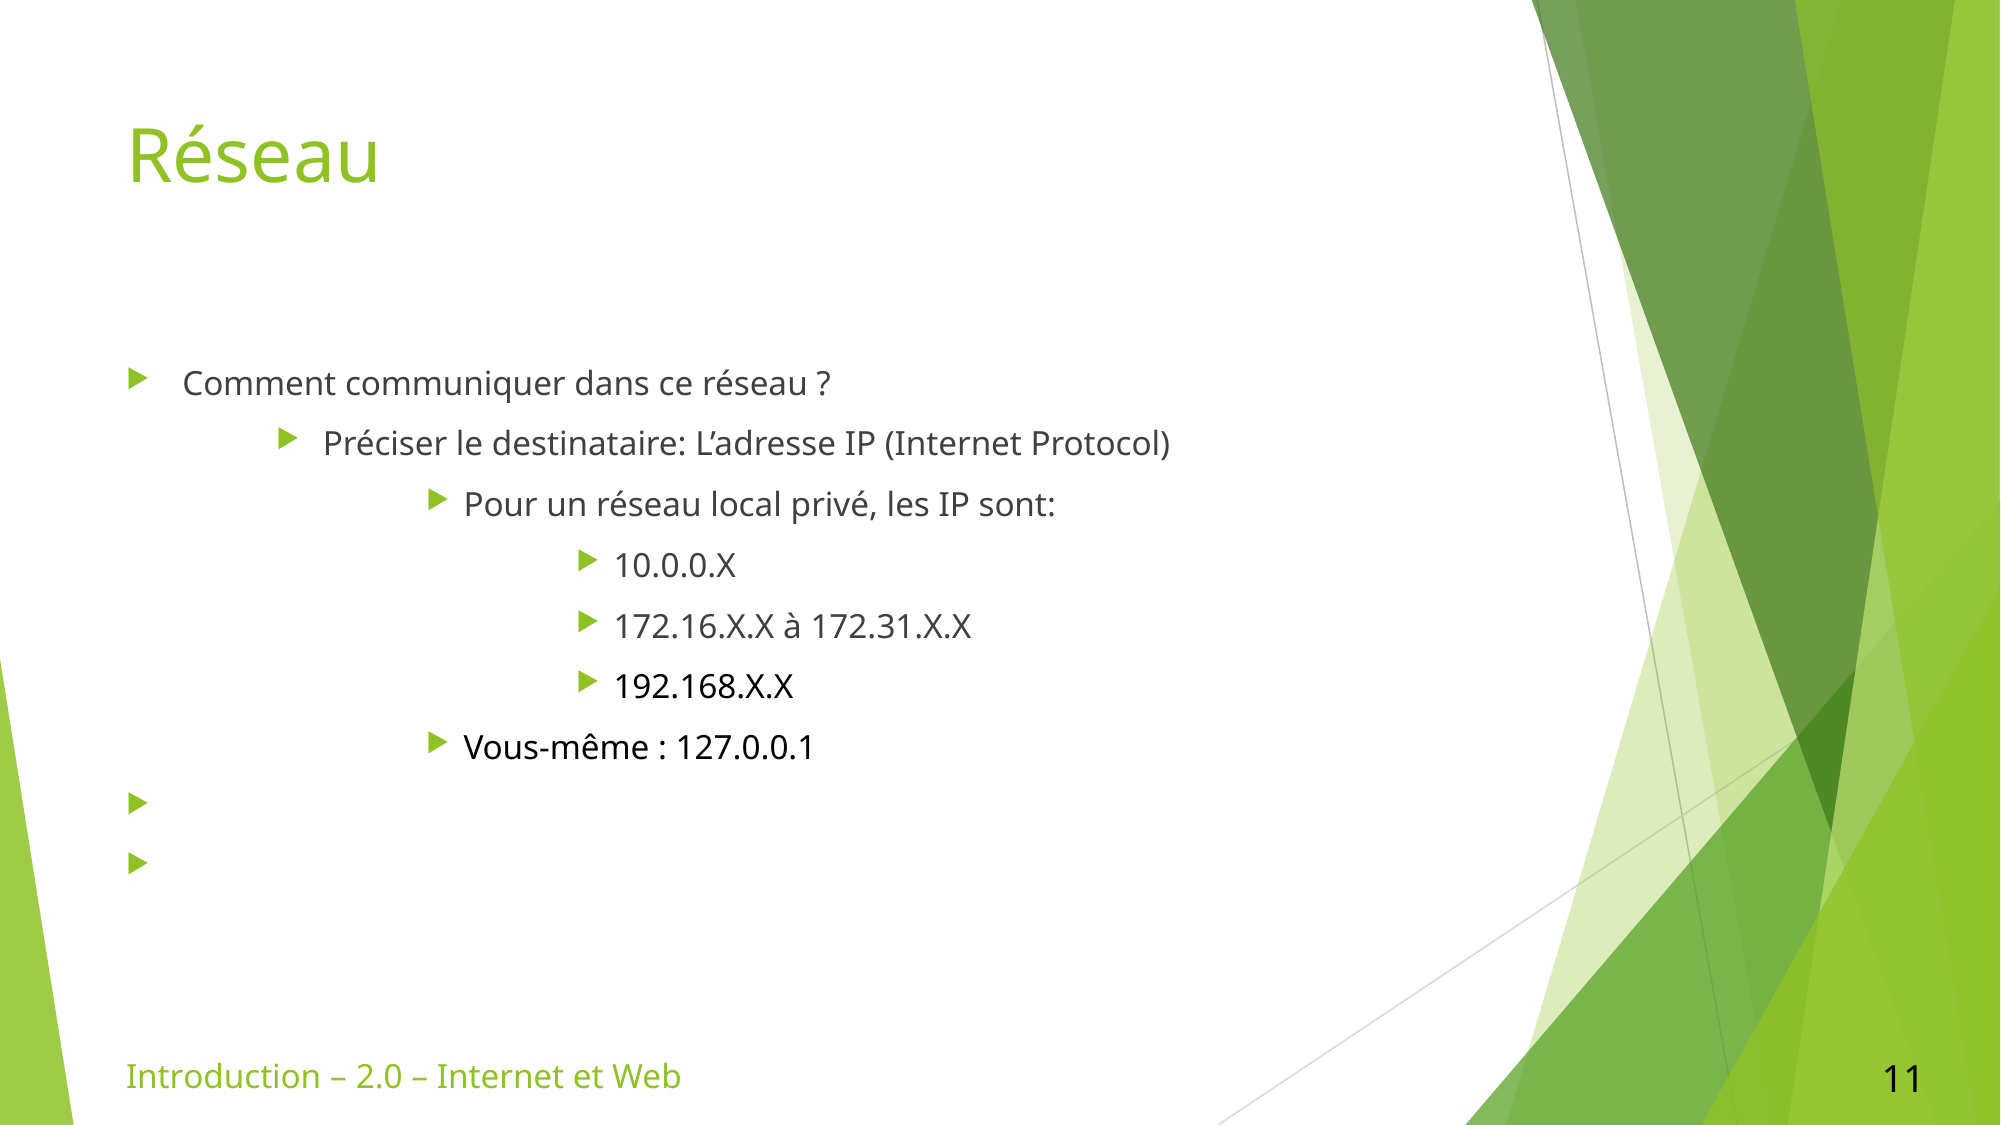

# Réseau
Comment communiquer dans ce réseau ?
Préciser le destinataire: L’adresse IP (Internet Protocol)
Pour un réseau local privé, les IP sont:
10.0.0.X
172.16.X.X à 172.31.X.X
192.168.X.X
Vous-même : 127.0.0.1
Introduction – 2.0 – Internet et Web